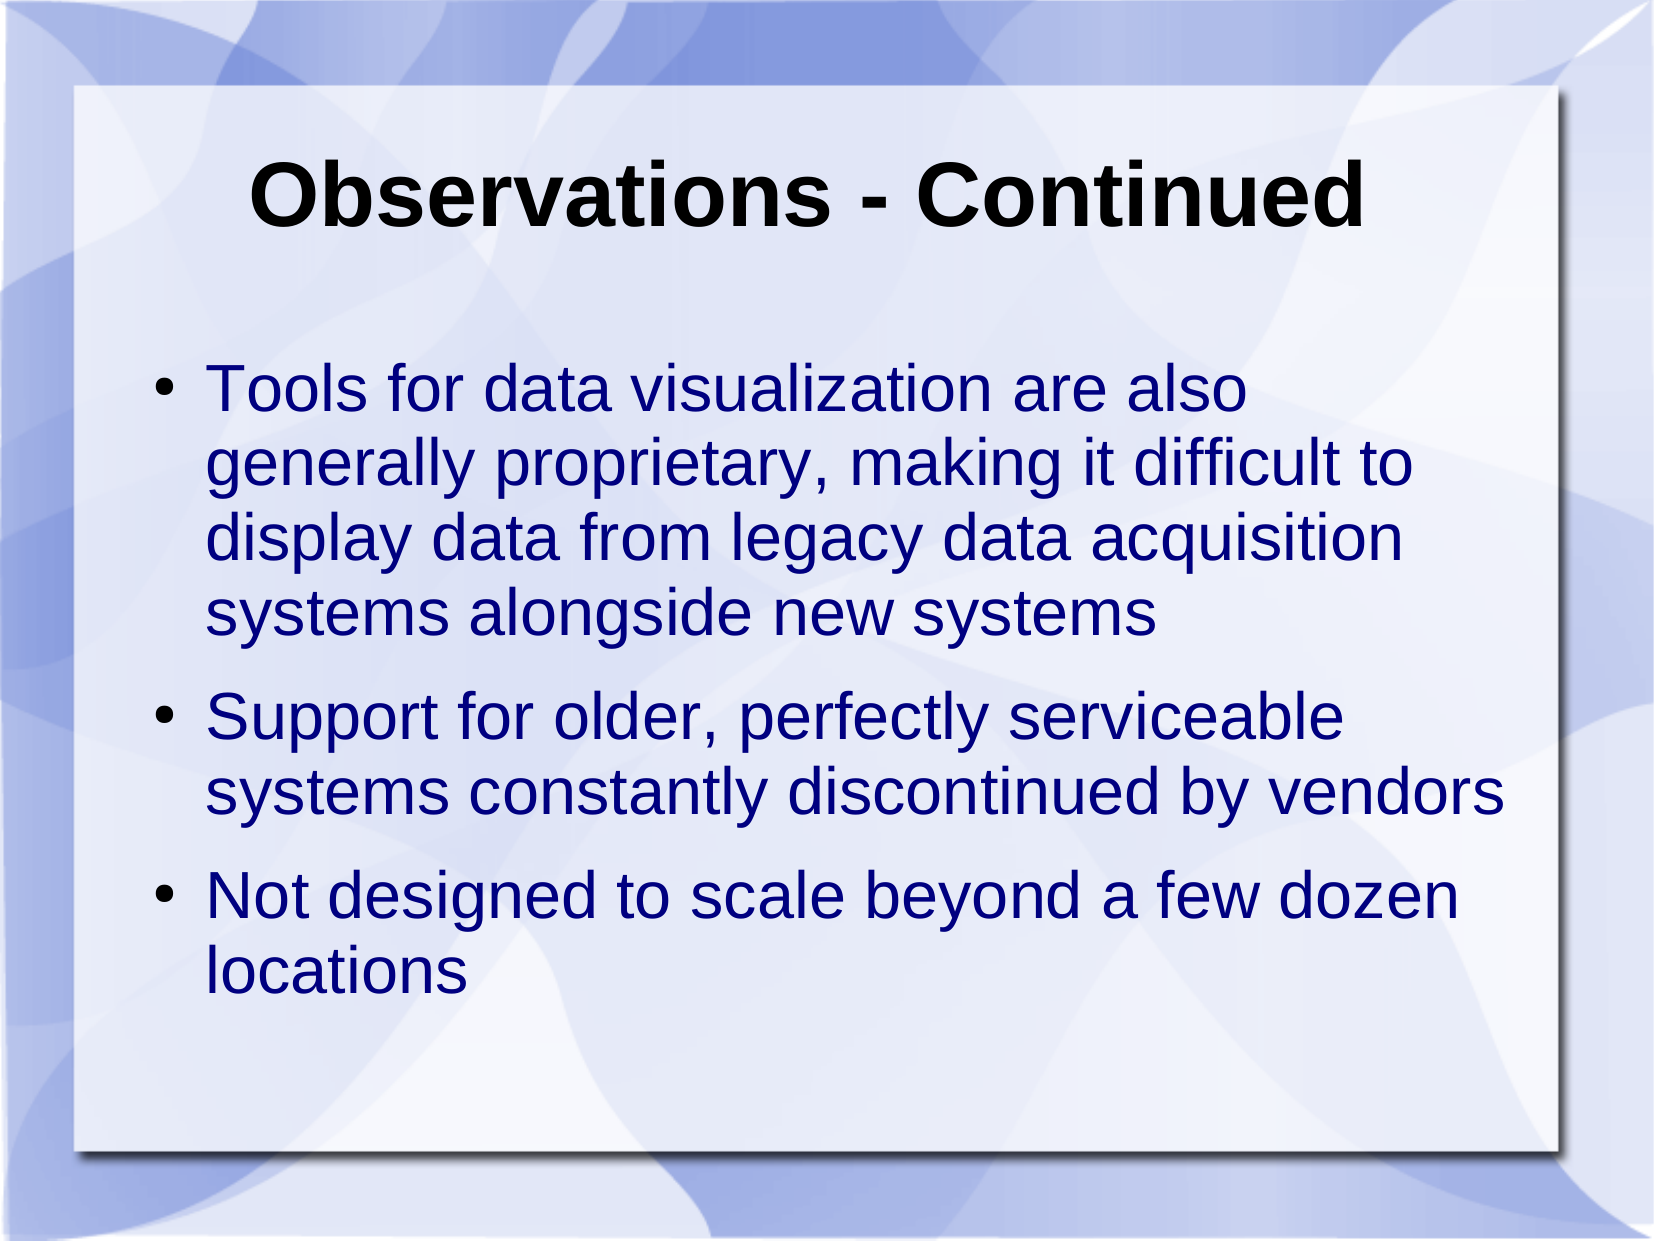

# Observations - Continued
Tools for data visualization are also generally proprietary, making it difficult to display data from legacy data acquisition systems alongside new systems
Support for older, perfectly serviceable systems constantly discontinued by vendors
Not designed to scale beyond a few dozen locations